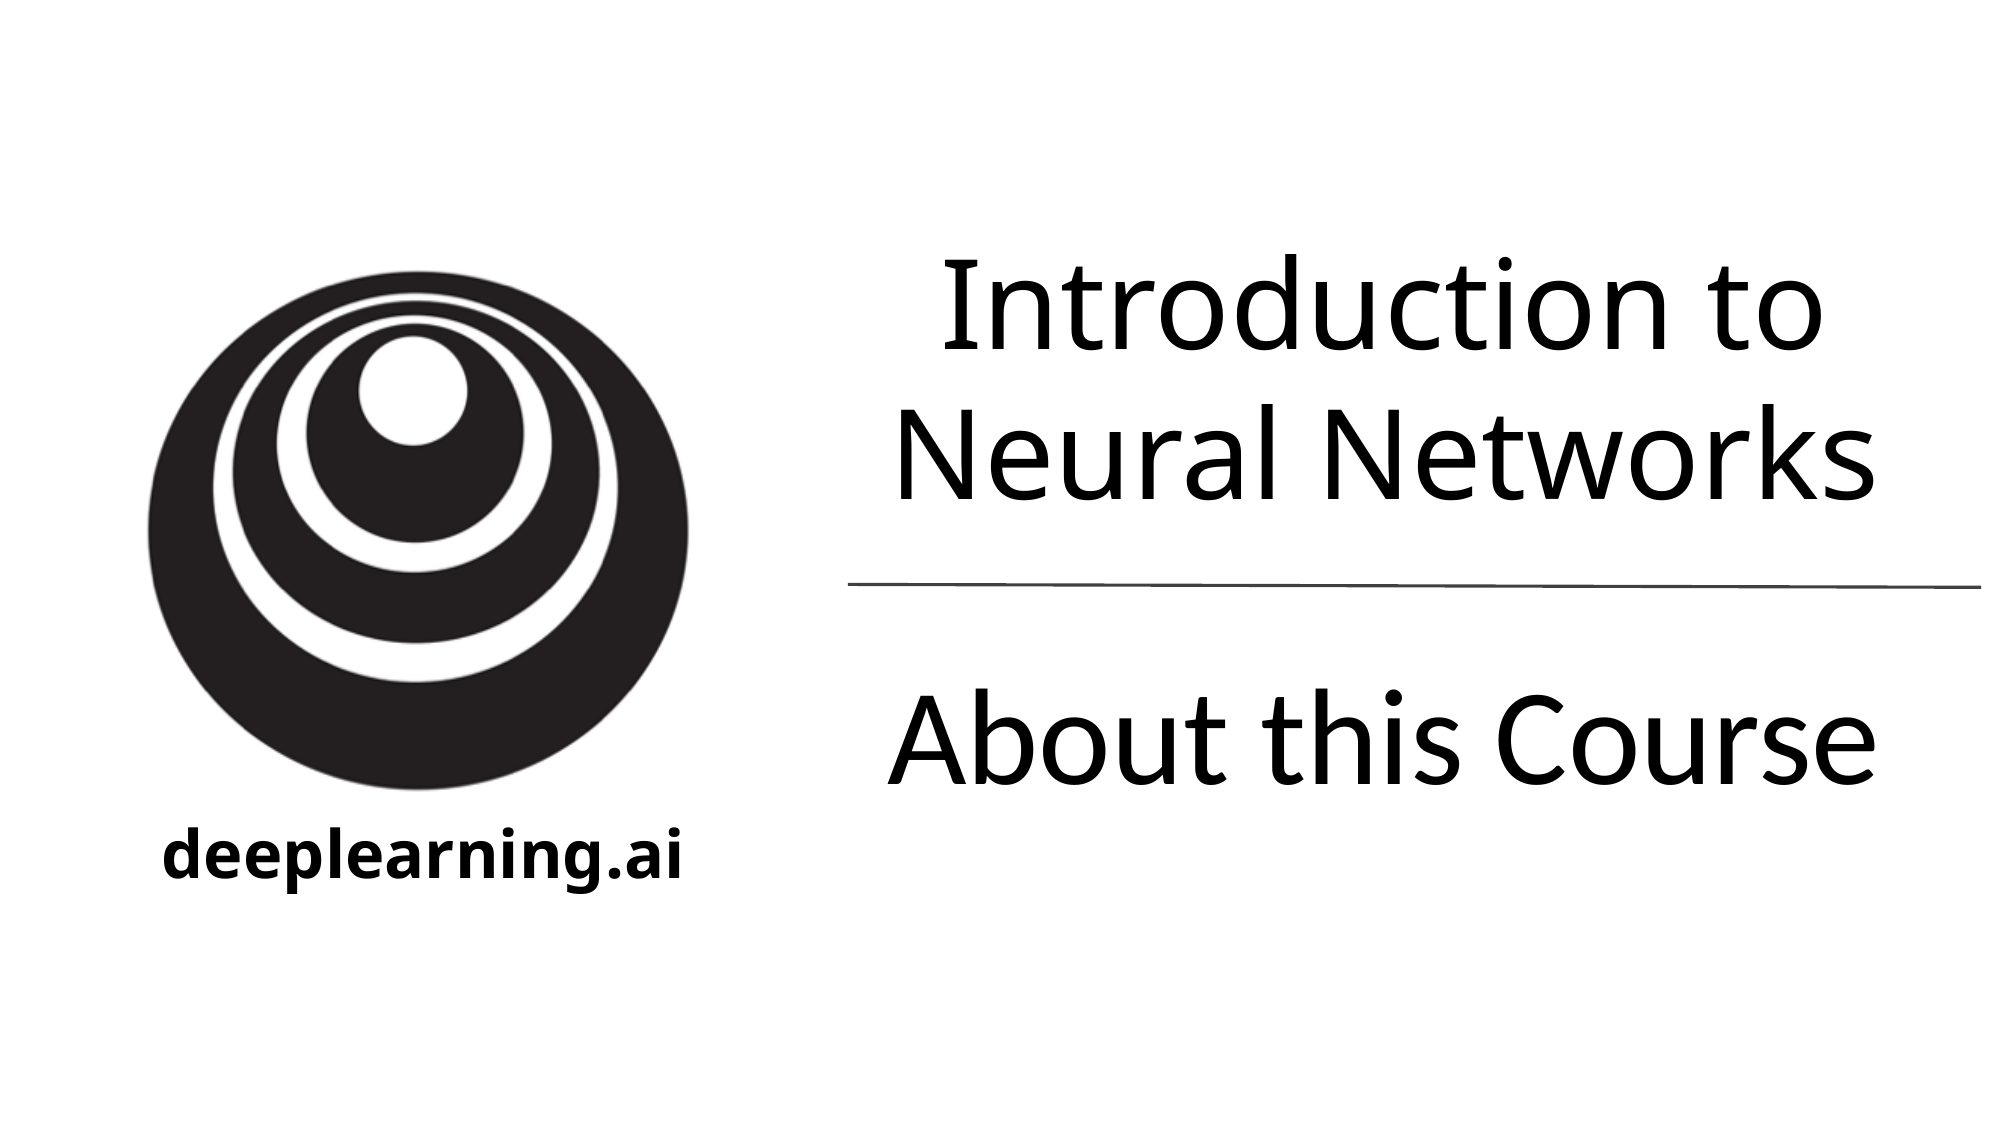

# Introduction to Neural Networks
deeplearning.ai
About this Course